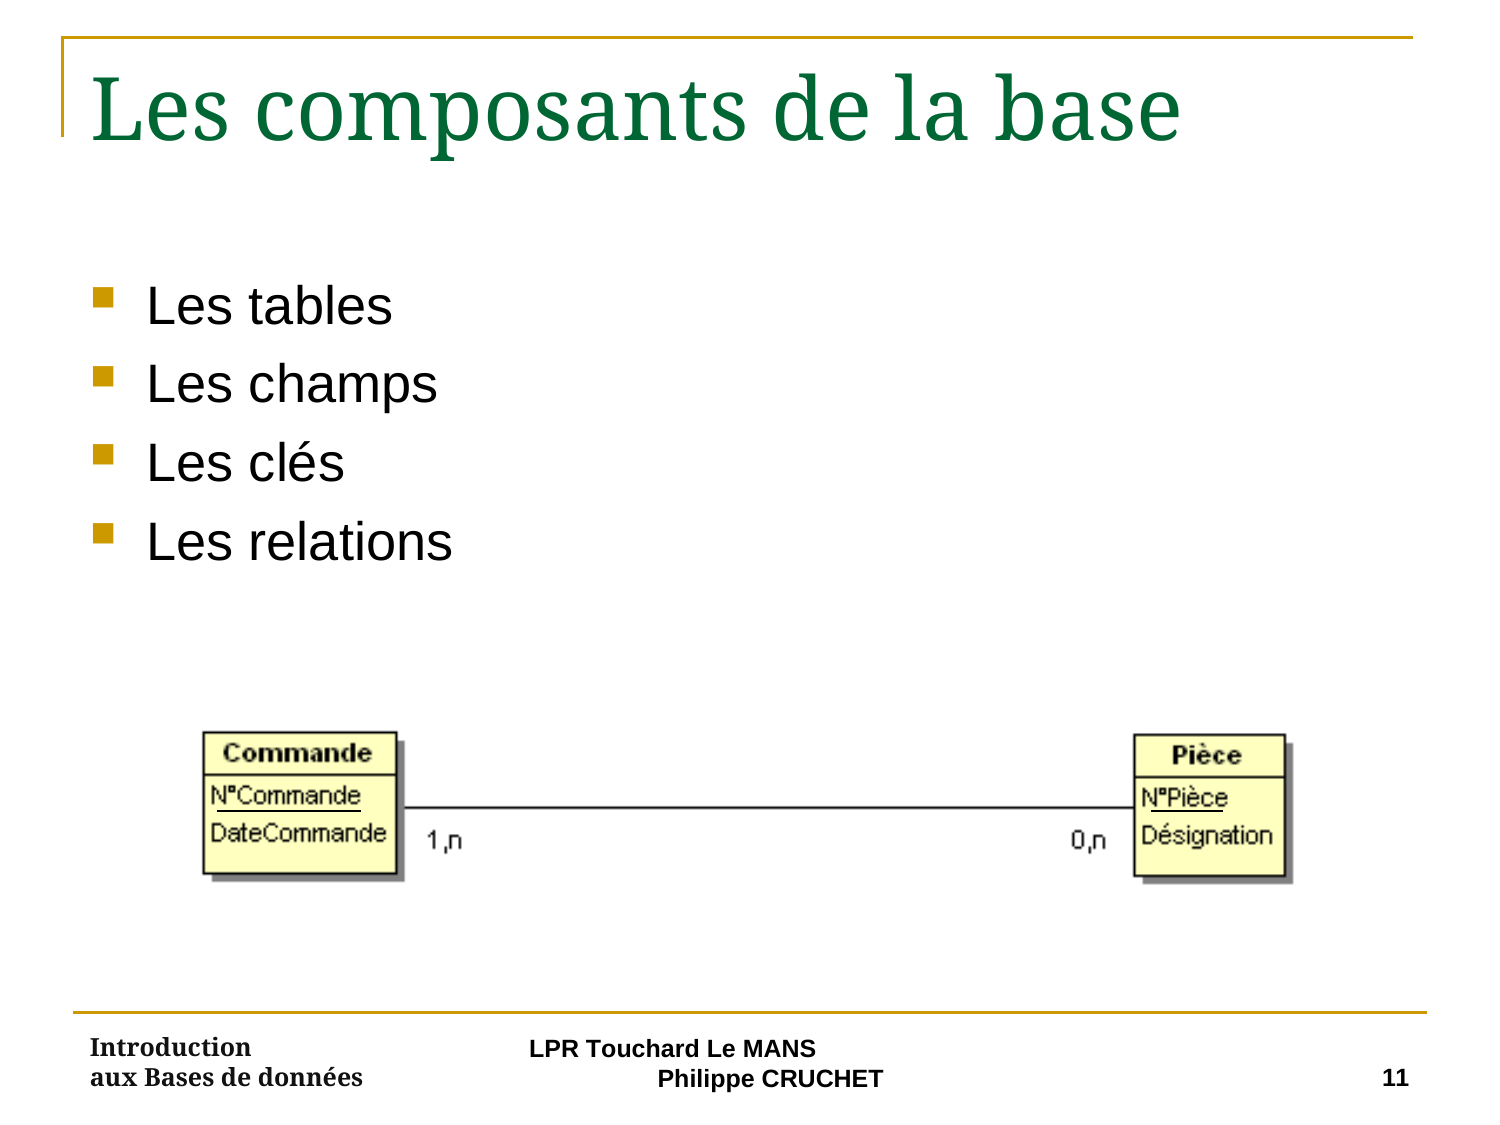

# Les composants de la base
Les tables
Les champs
Les clés
Les relations
LPR Touchard Le MANS Philippe CRUCHET